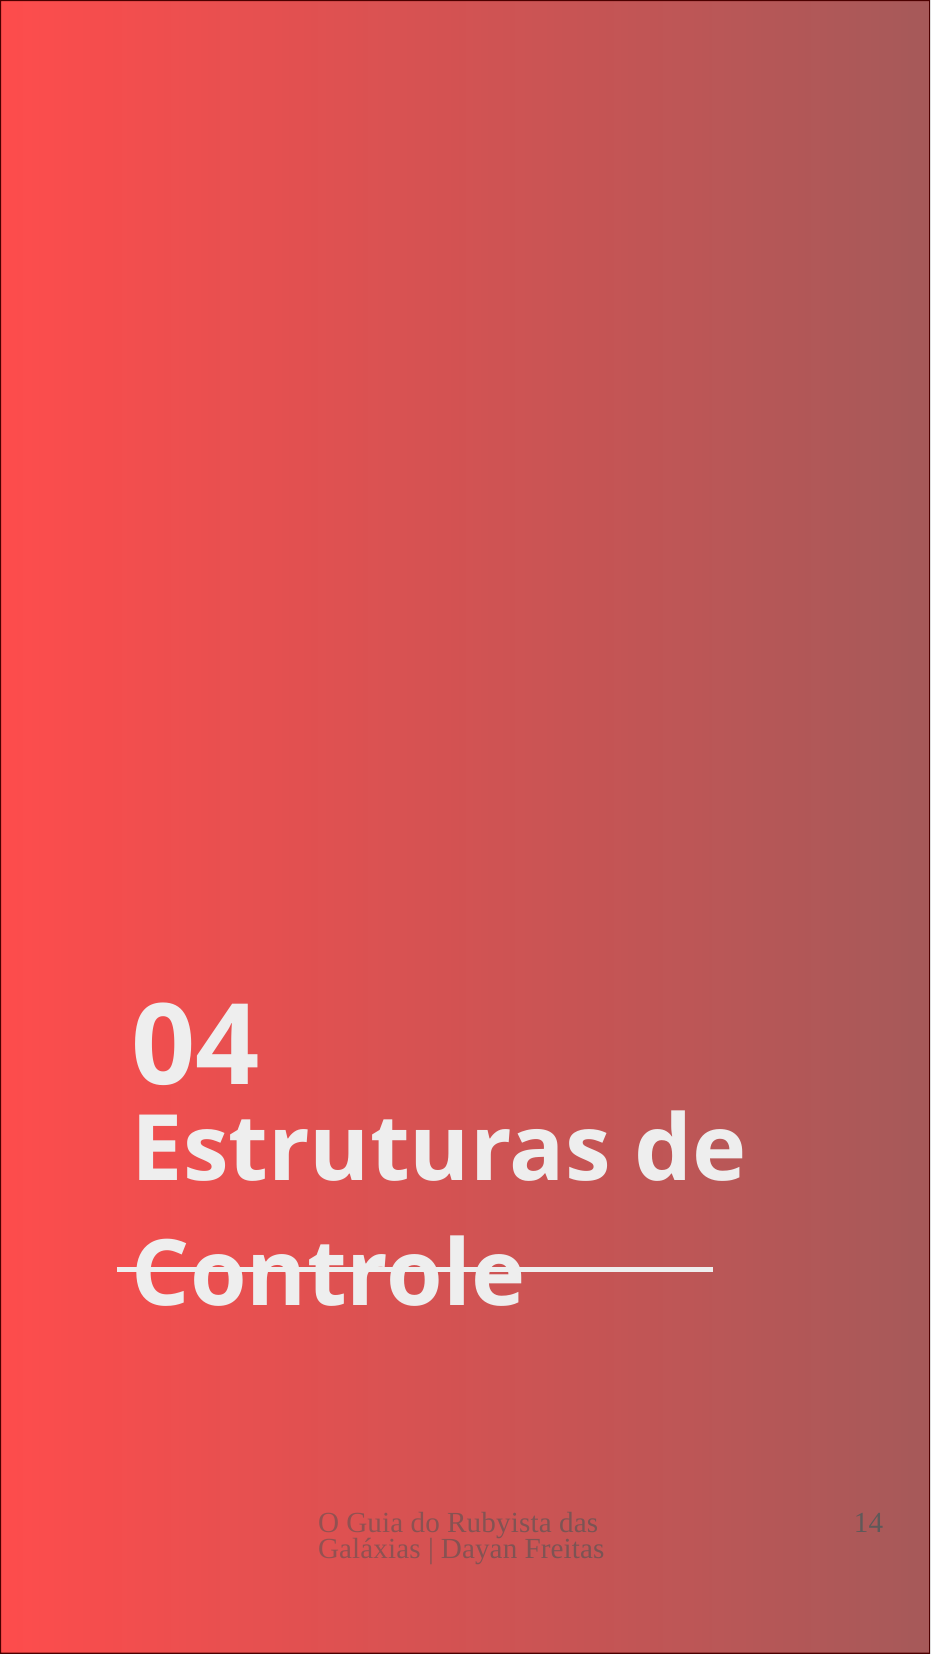

04
Estruturas de Controle
O Guia do Rubyista das Galáxias | Dayan Freitas
14